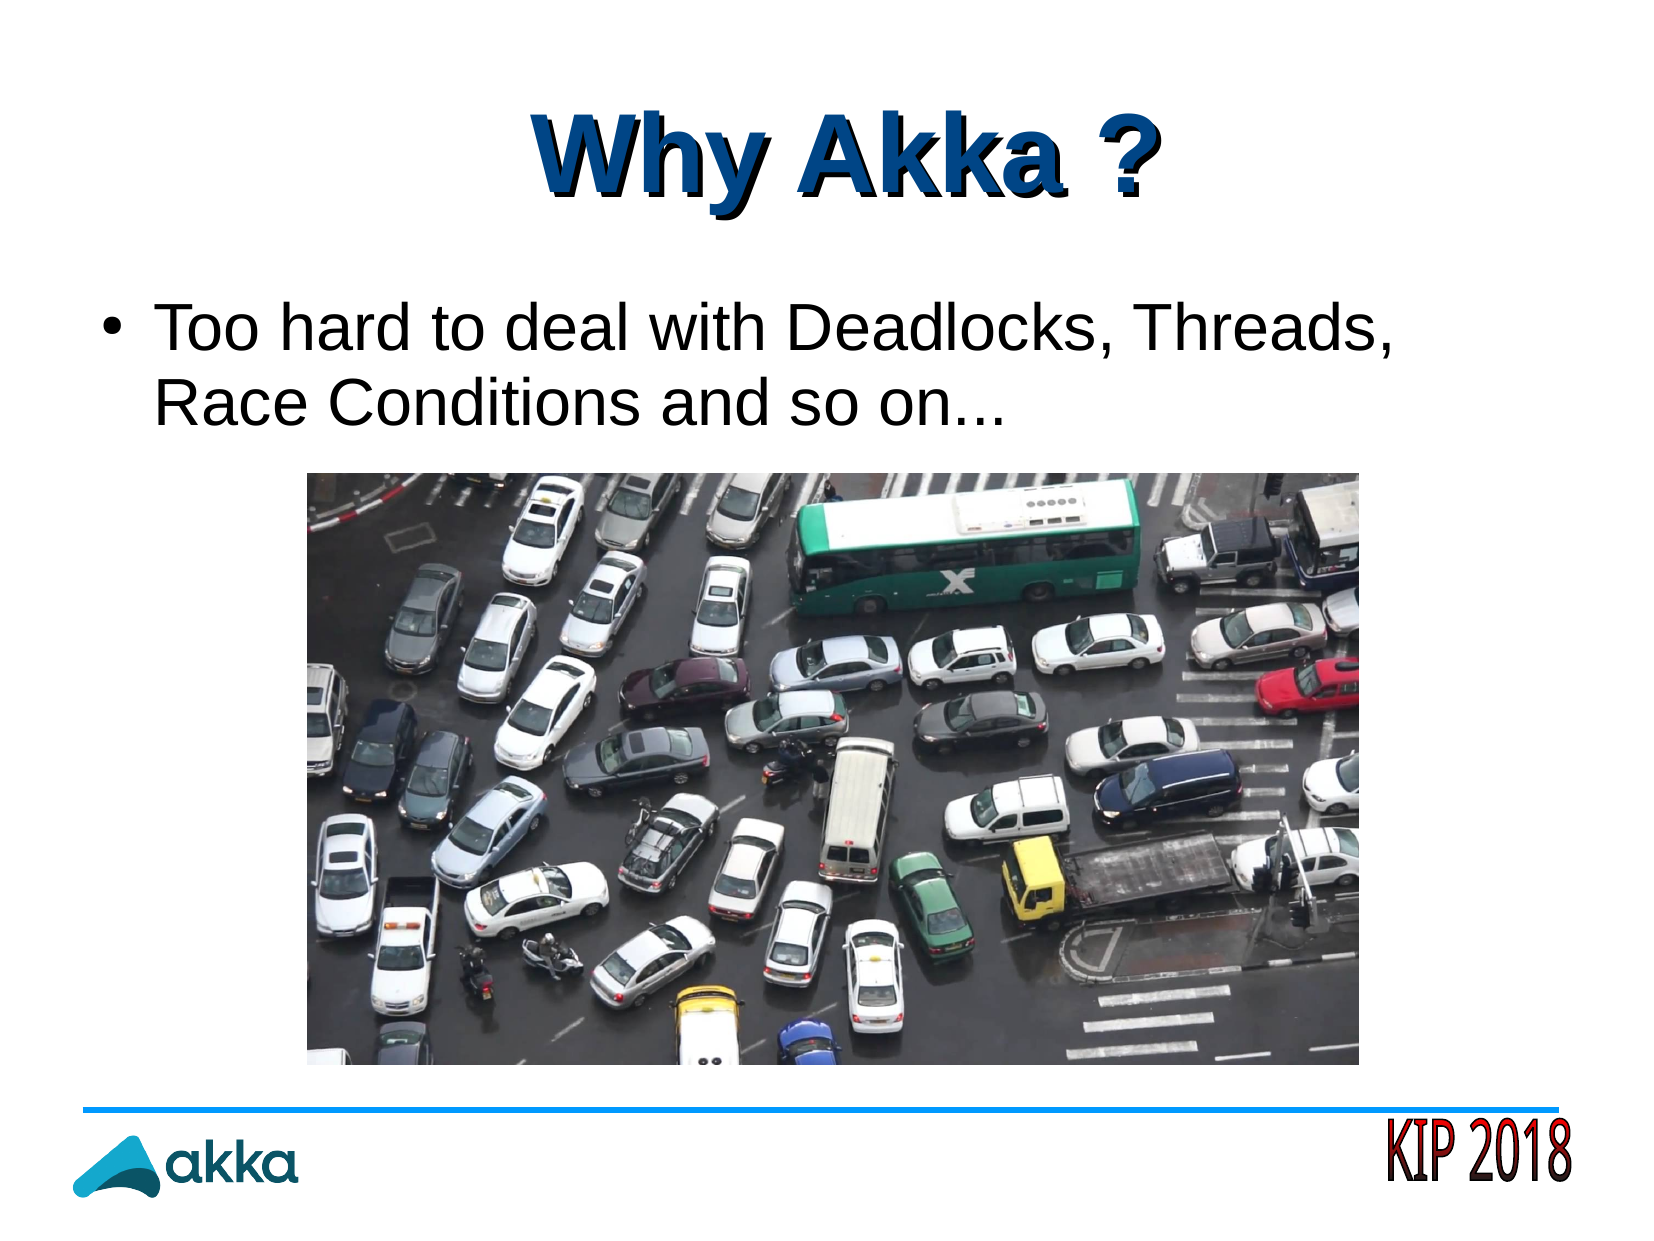

# Why Akka ?
Too hard to deal with Deadlocks, Threads, Race Conditions and so on...